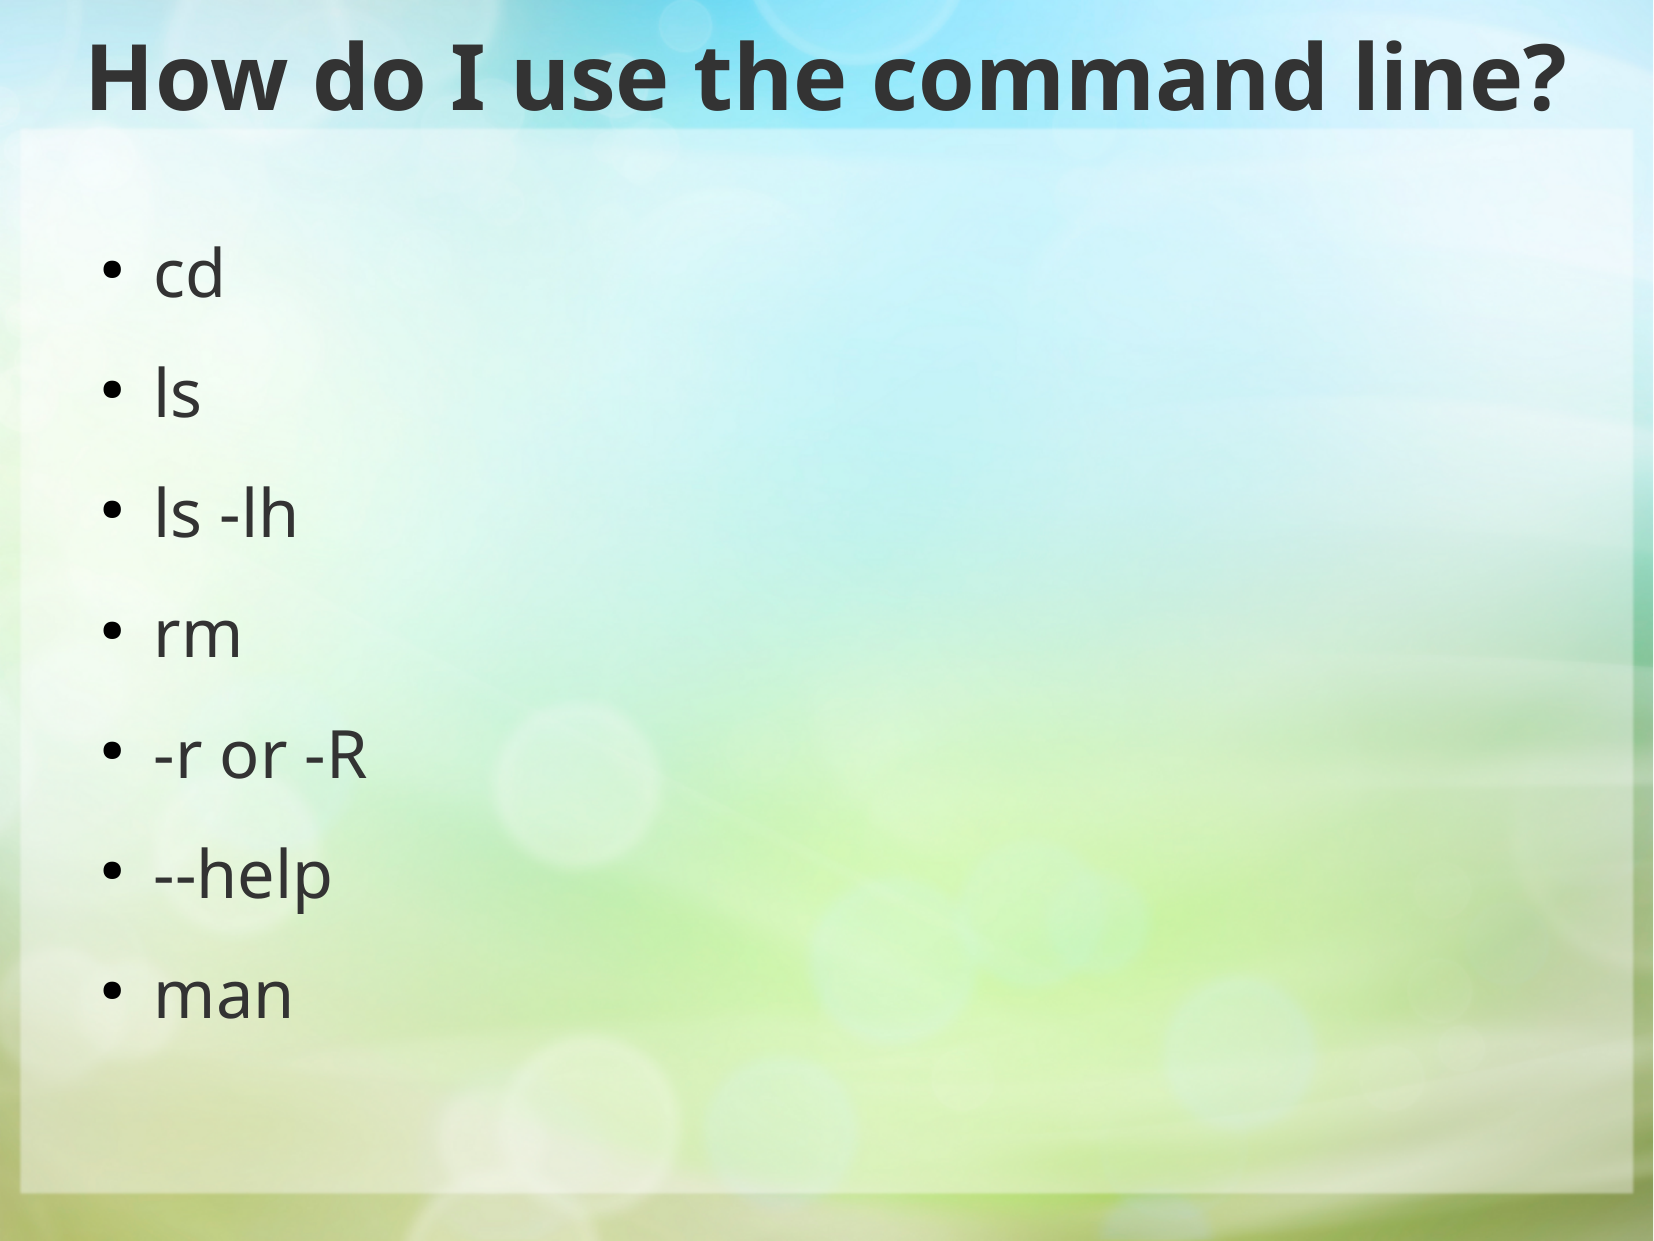

# How do I use the command line?
cd
ls
ls -lh
rm
-r or -R
--help
man